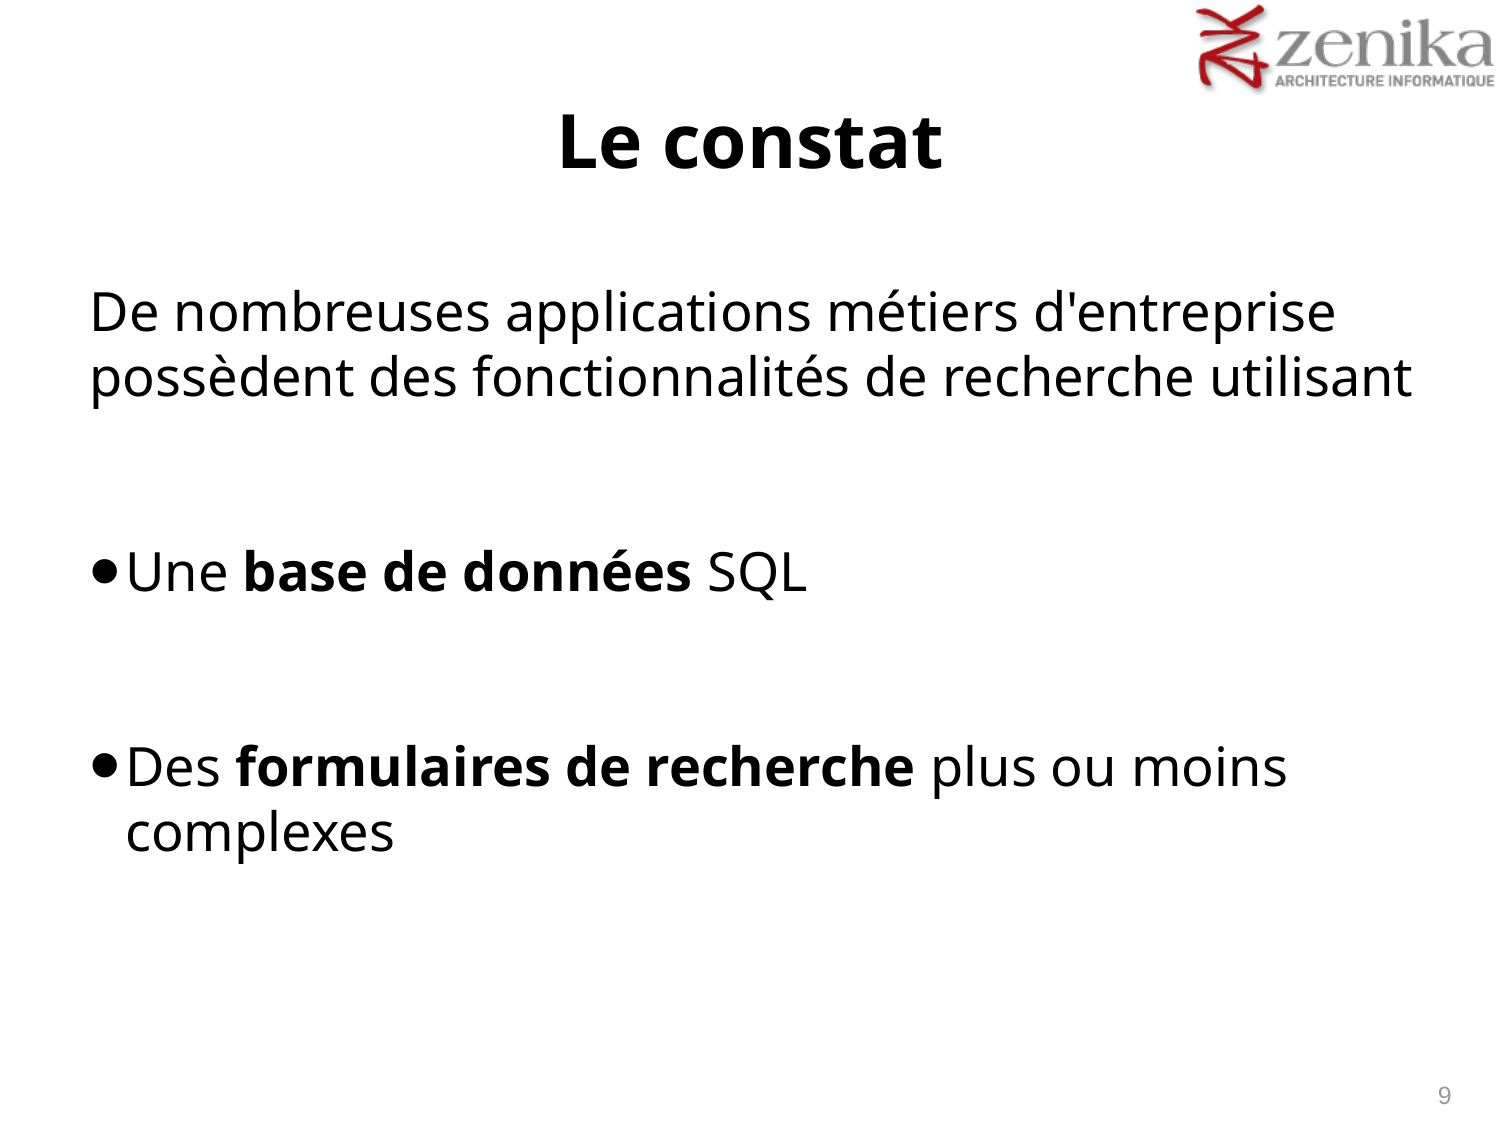

Le constat
De nombreuses applications métiers d'entreprise possèdent des fonctionnalités de recherche utilisant
Une base de données SQL
Des formulaires de recherche plus ou moins complexes